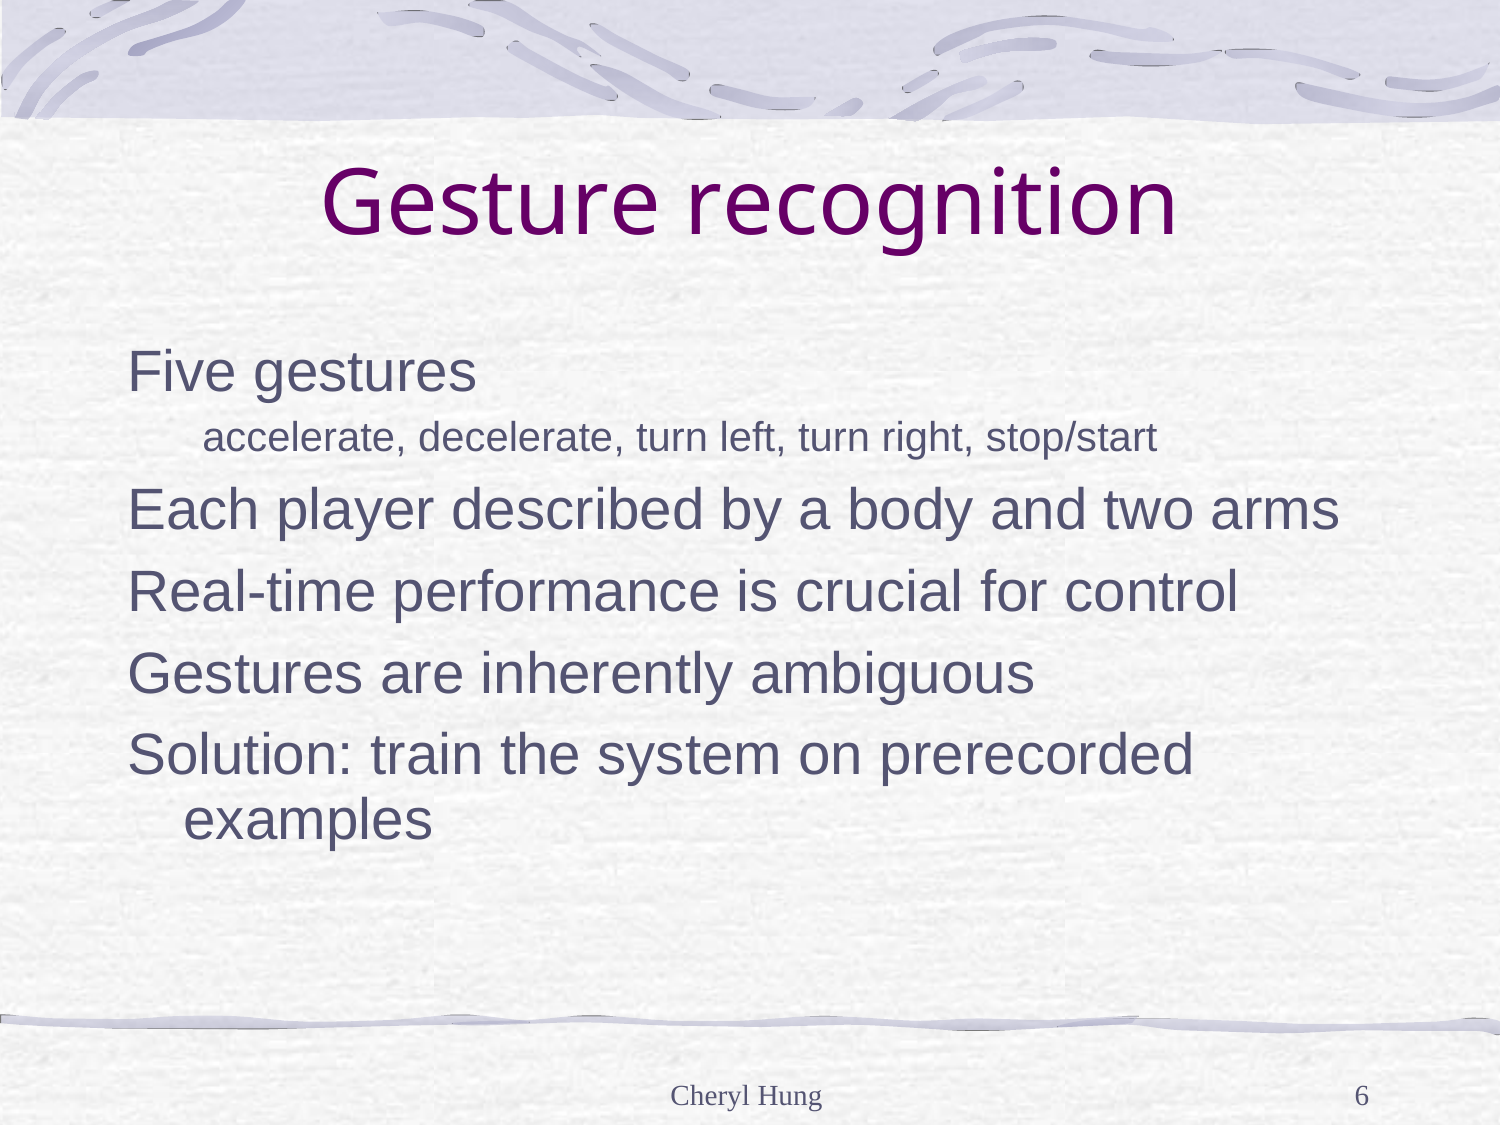

# Gesture recognition
Five gestures
accelerate, decelerate, turn left, turn right, stop/start
Each player described by a body and two arms
Real-time performance is crucial for control
Gestures are inherently ambiguous
Solution: train the system on prerecorded examples
Cheryl Hung
6